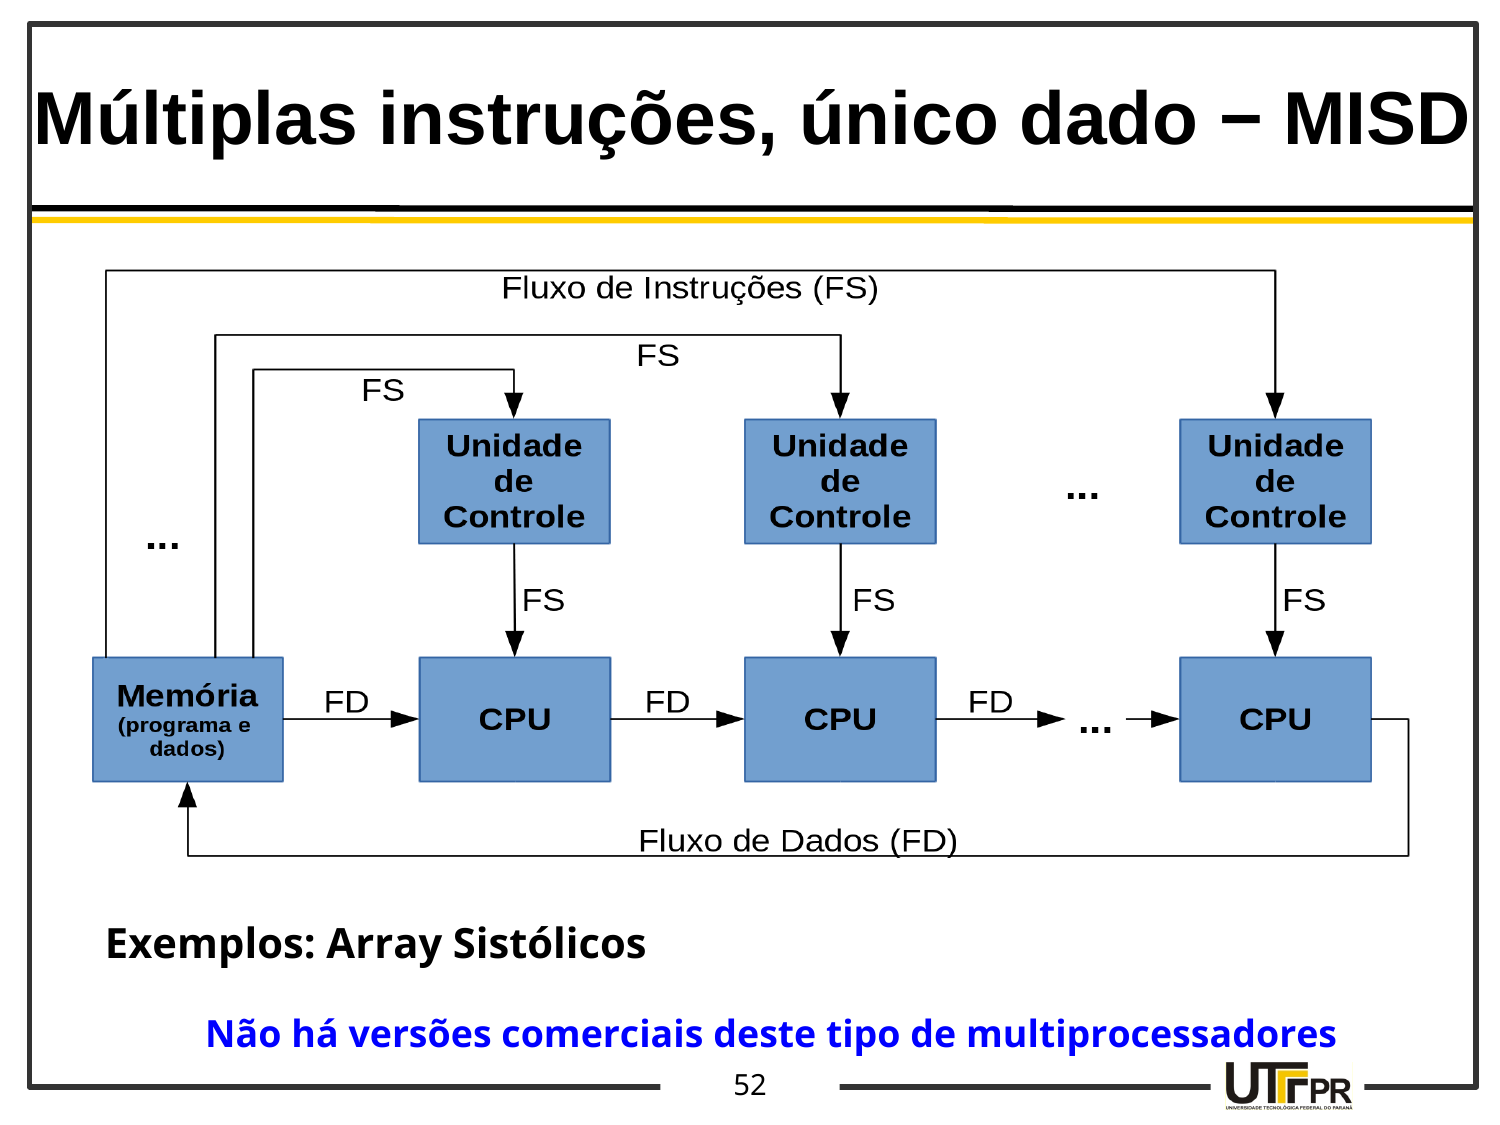

# Múltiplas instruções, único dado − MISD
Exemplos: Array Sistólicos
Não há versões comerciais deste tipo de multiprocessadores